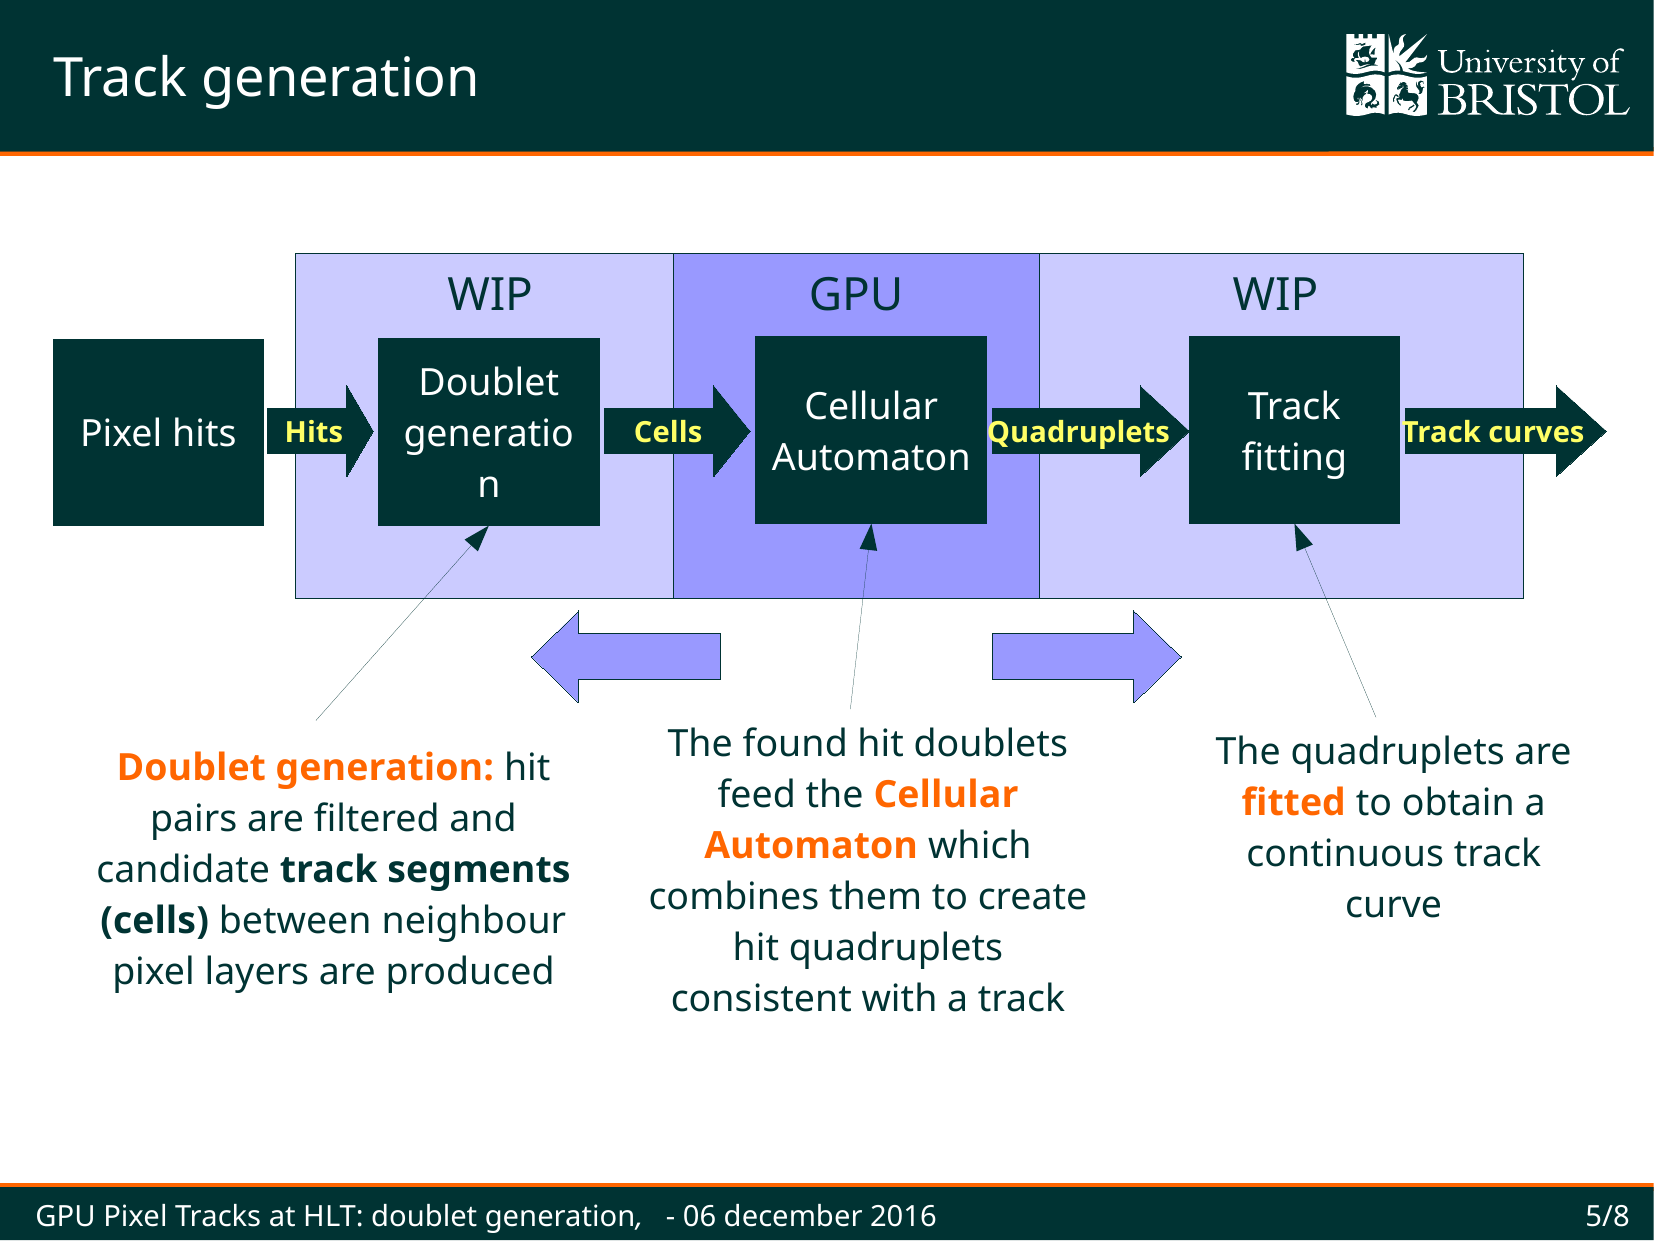

# Track generation
WIP
GPU
WIP
Cellular Automaton
Track fitting
Doublet generation
Pixel hits
Hits
Cells
Quadruplets
Track curves
The found hit doublets feed the Cellular Automaton which combines them to create hit quadruplets consistent with a track
The quadruplets are fitted to obtain a continuous track curve
Doublet generation: hit pairs are filtered and candidate track segments (cells) between neighbour pixel layers are produced
06 december 2016
5